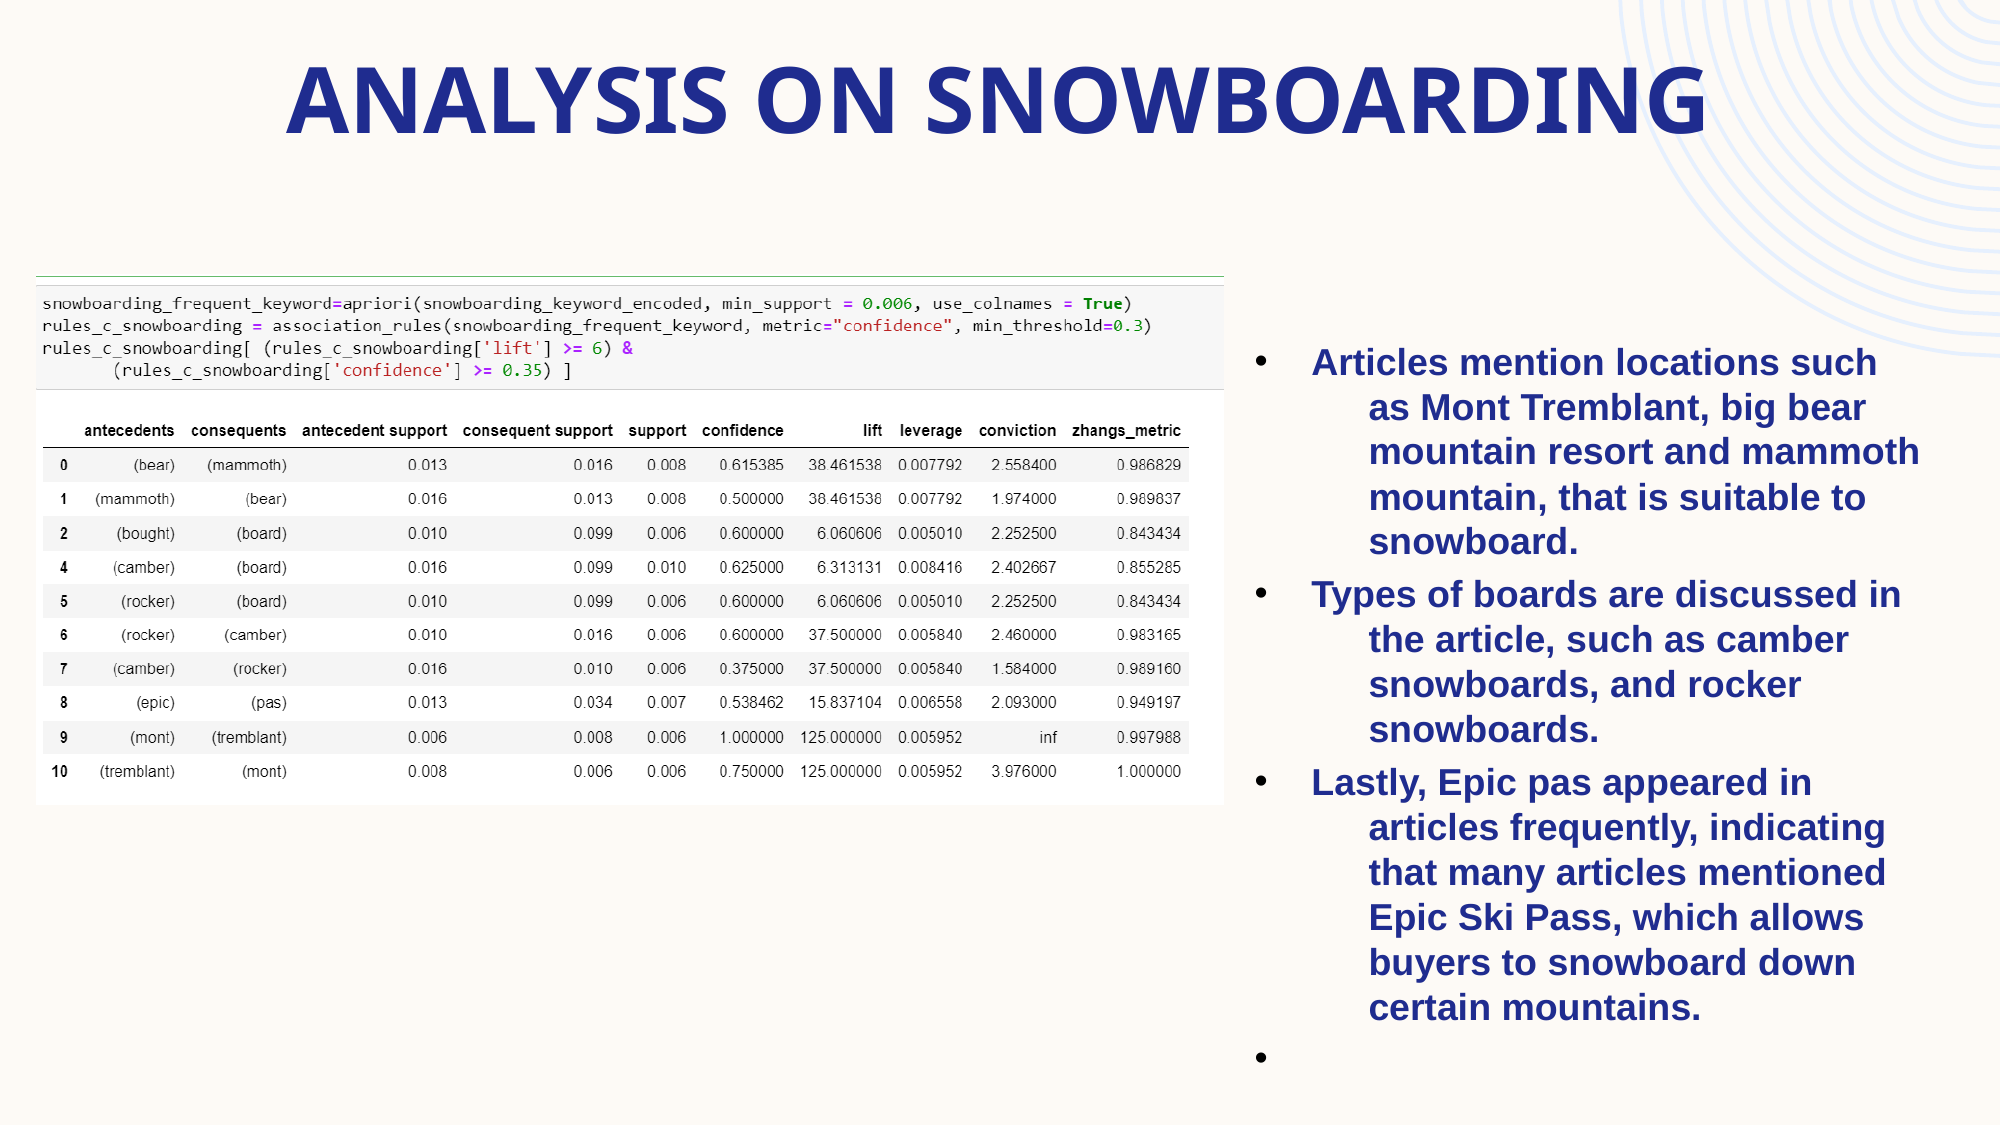

# Analysis on snowboarding
Articles mention locations such as Mont Tremblant, big bear mountain resort and mammoth mountain, that is suitable to snowboard.
Types of boards are discussed in the article, such as camber snowboards, and rocker snowboards.
Lastly, Epic pas appeared in articles frequently, indicating that many articles mentioned Epic Ski Pass, which allows buyers to snowboard down certain mountains.